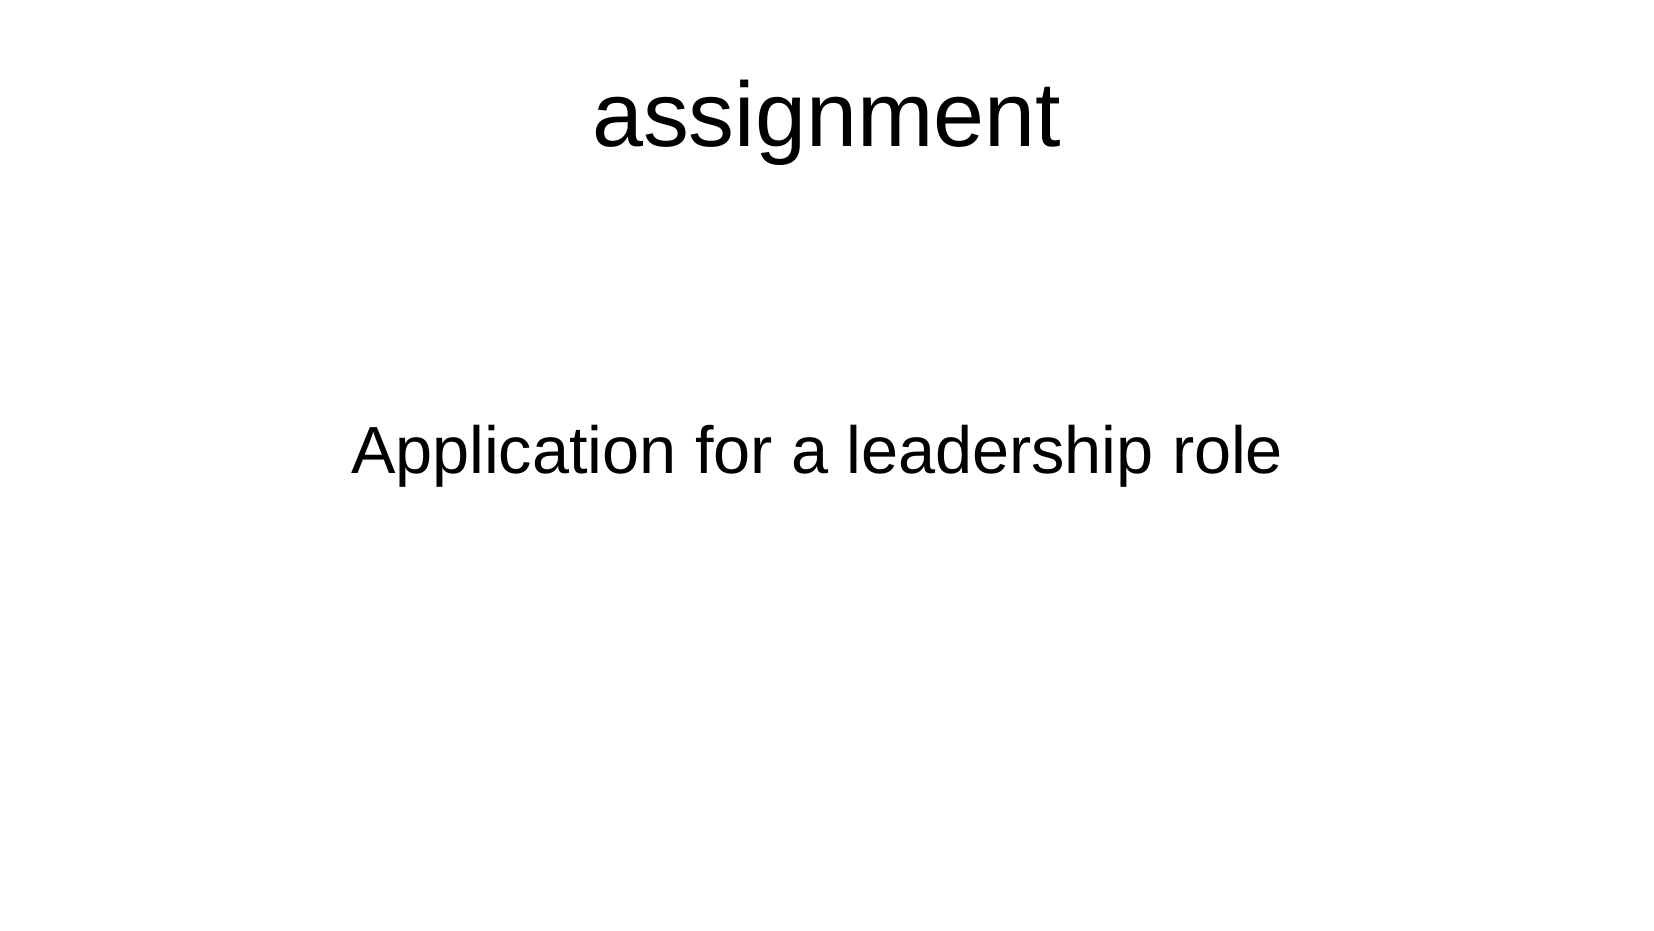

# assignment
Application for a leadership role